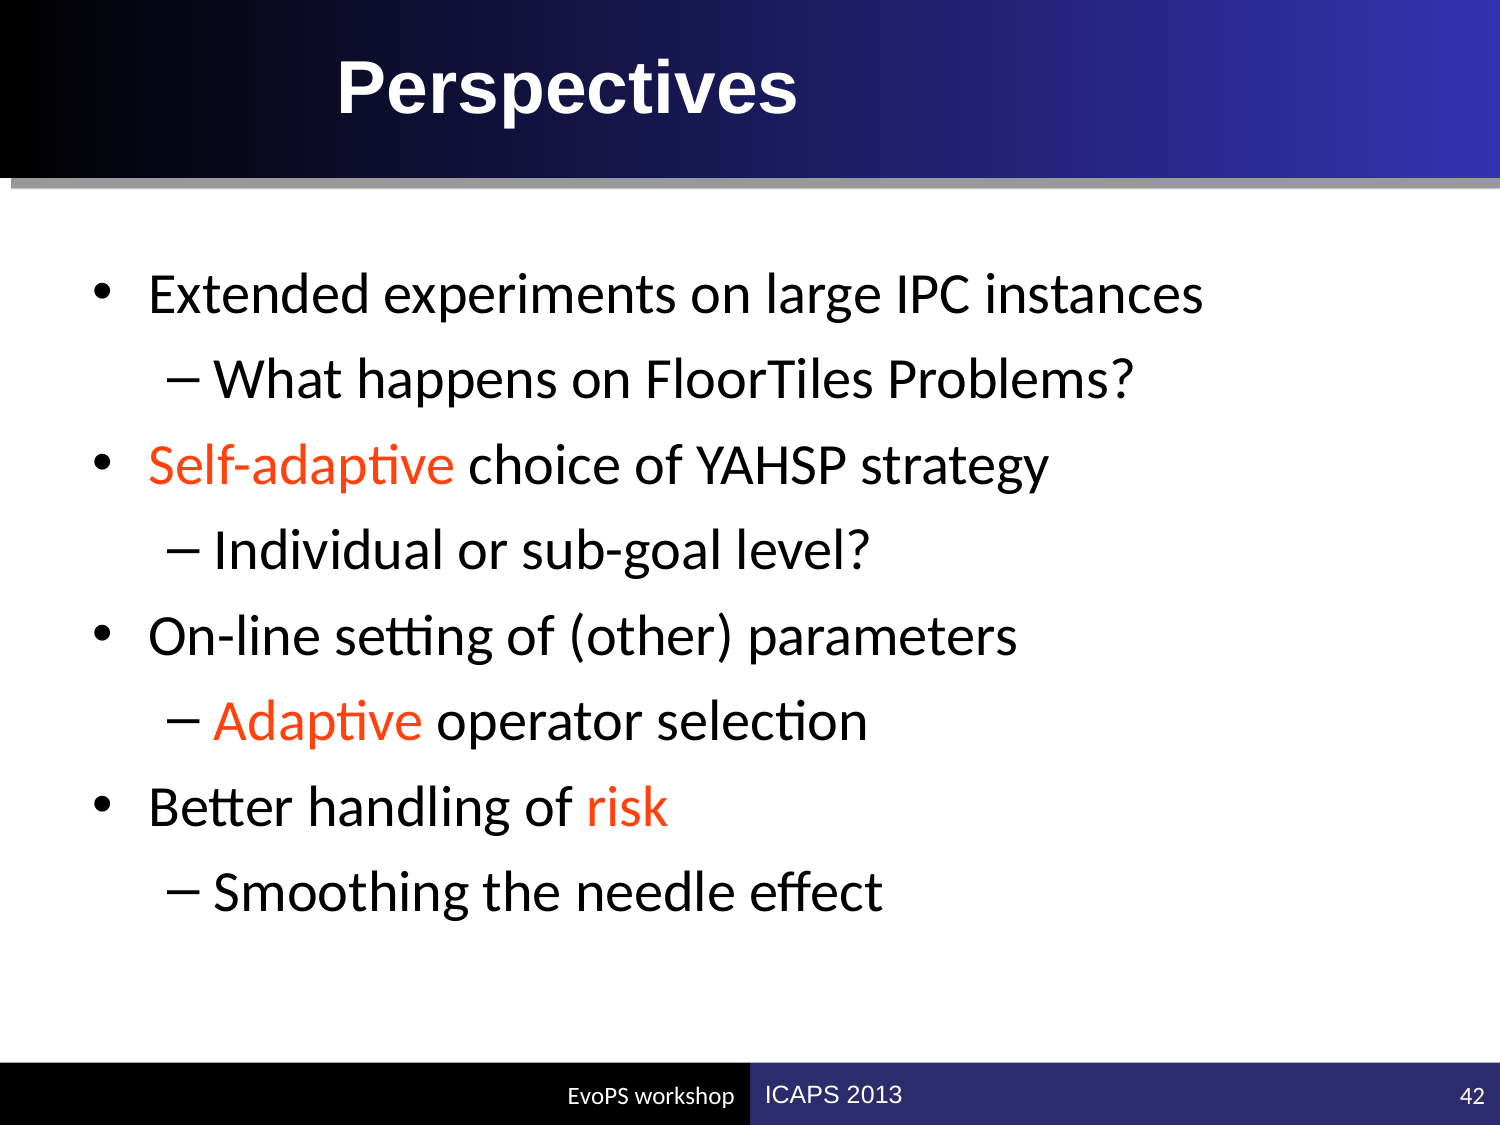

Perspectives
# Extended experiments on large IPC instances
What happens on FloorTiles Problems?
Self-adaptive choice of YAHSP strategy
Individual or sub-goal level?
On-line setting of (other) parameters
Adaptive operator selection
Better handling of risk
Smoothing the needle effect
42